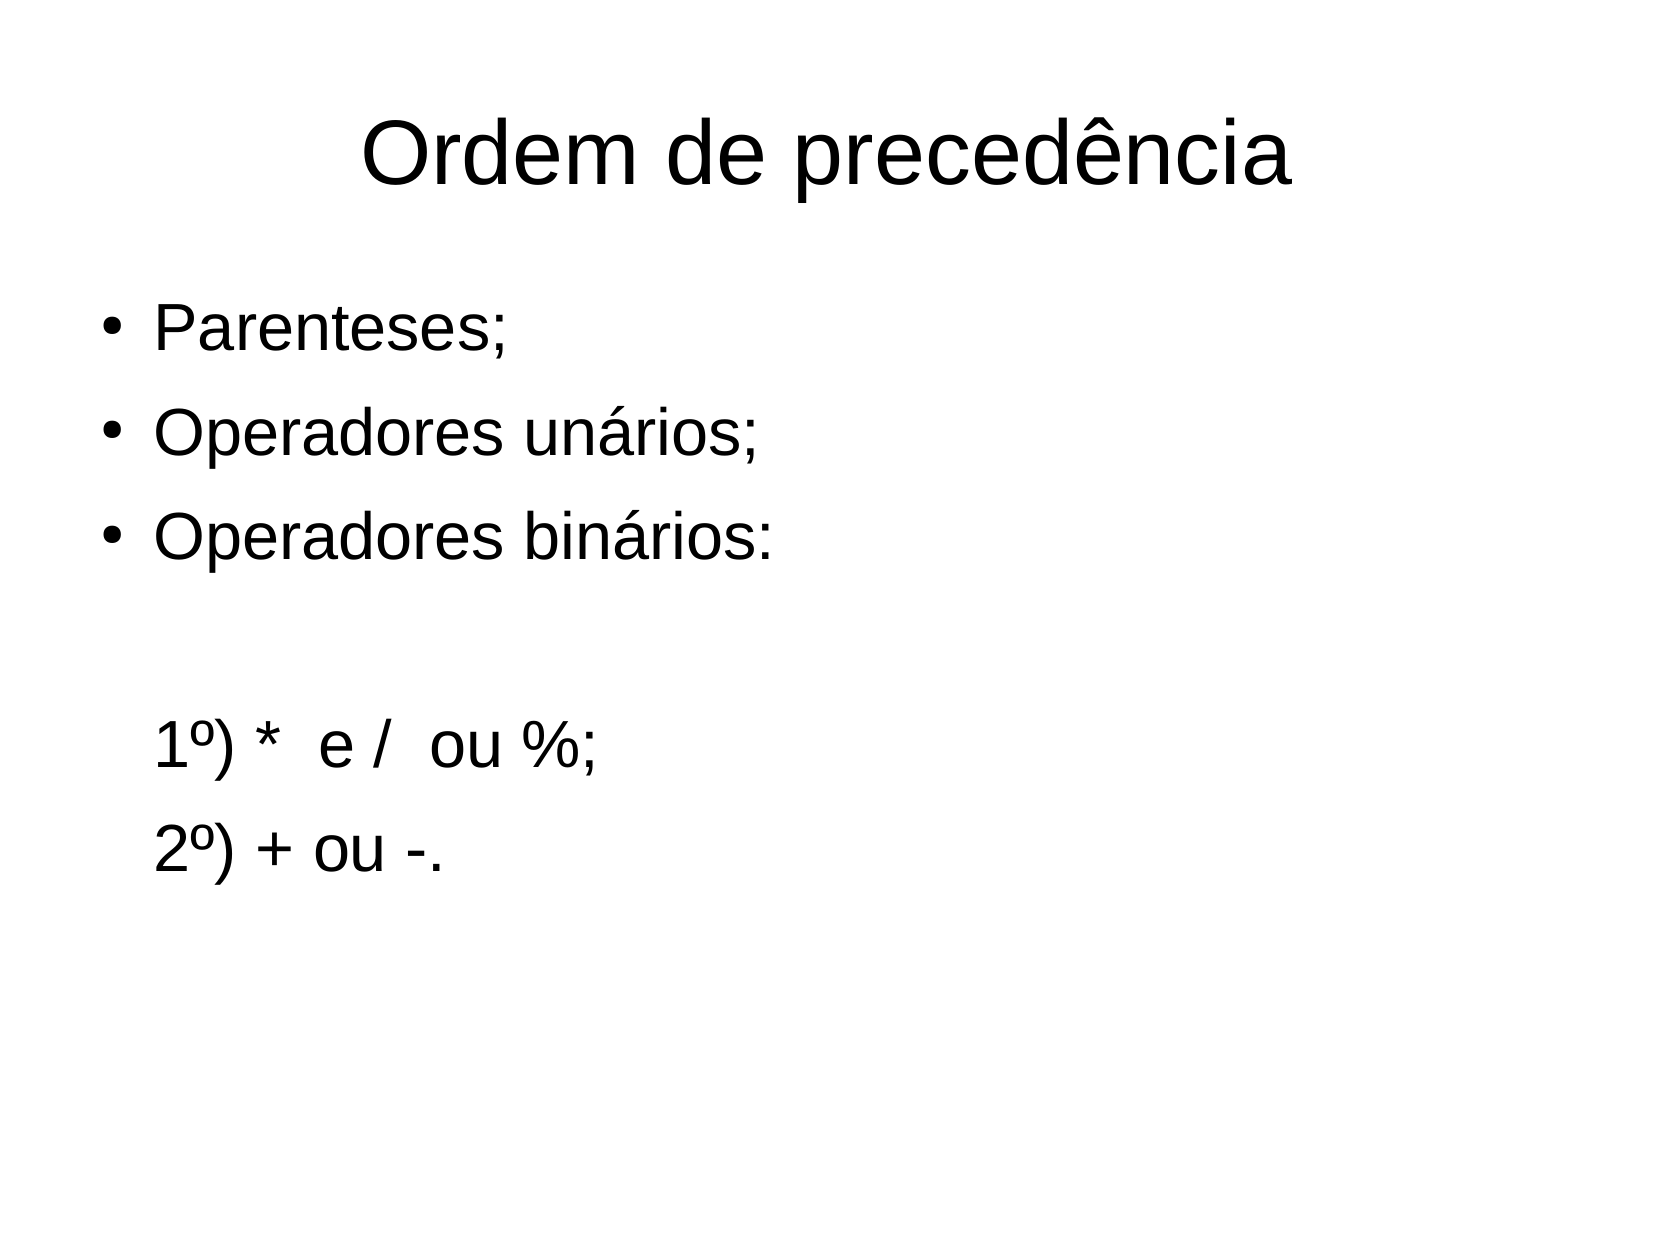

# Ordem de precedência
Parenteses;
Operadores unários;
Operadores binários:
1º) * e / ou %;
2º) + ou -.